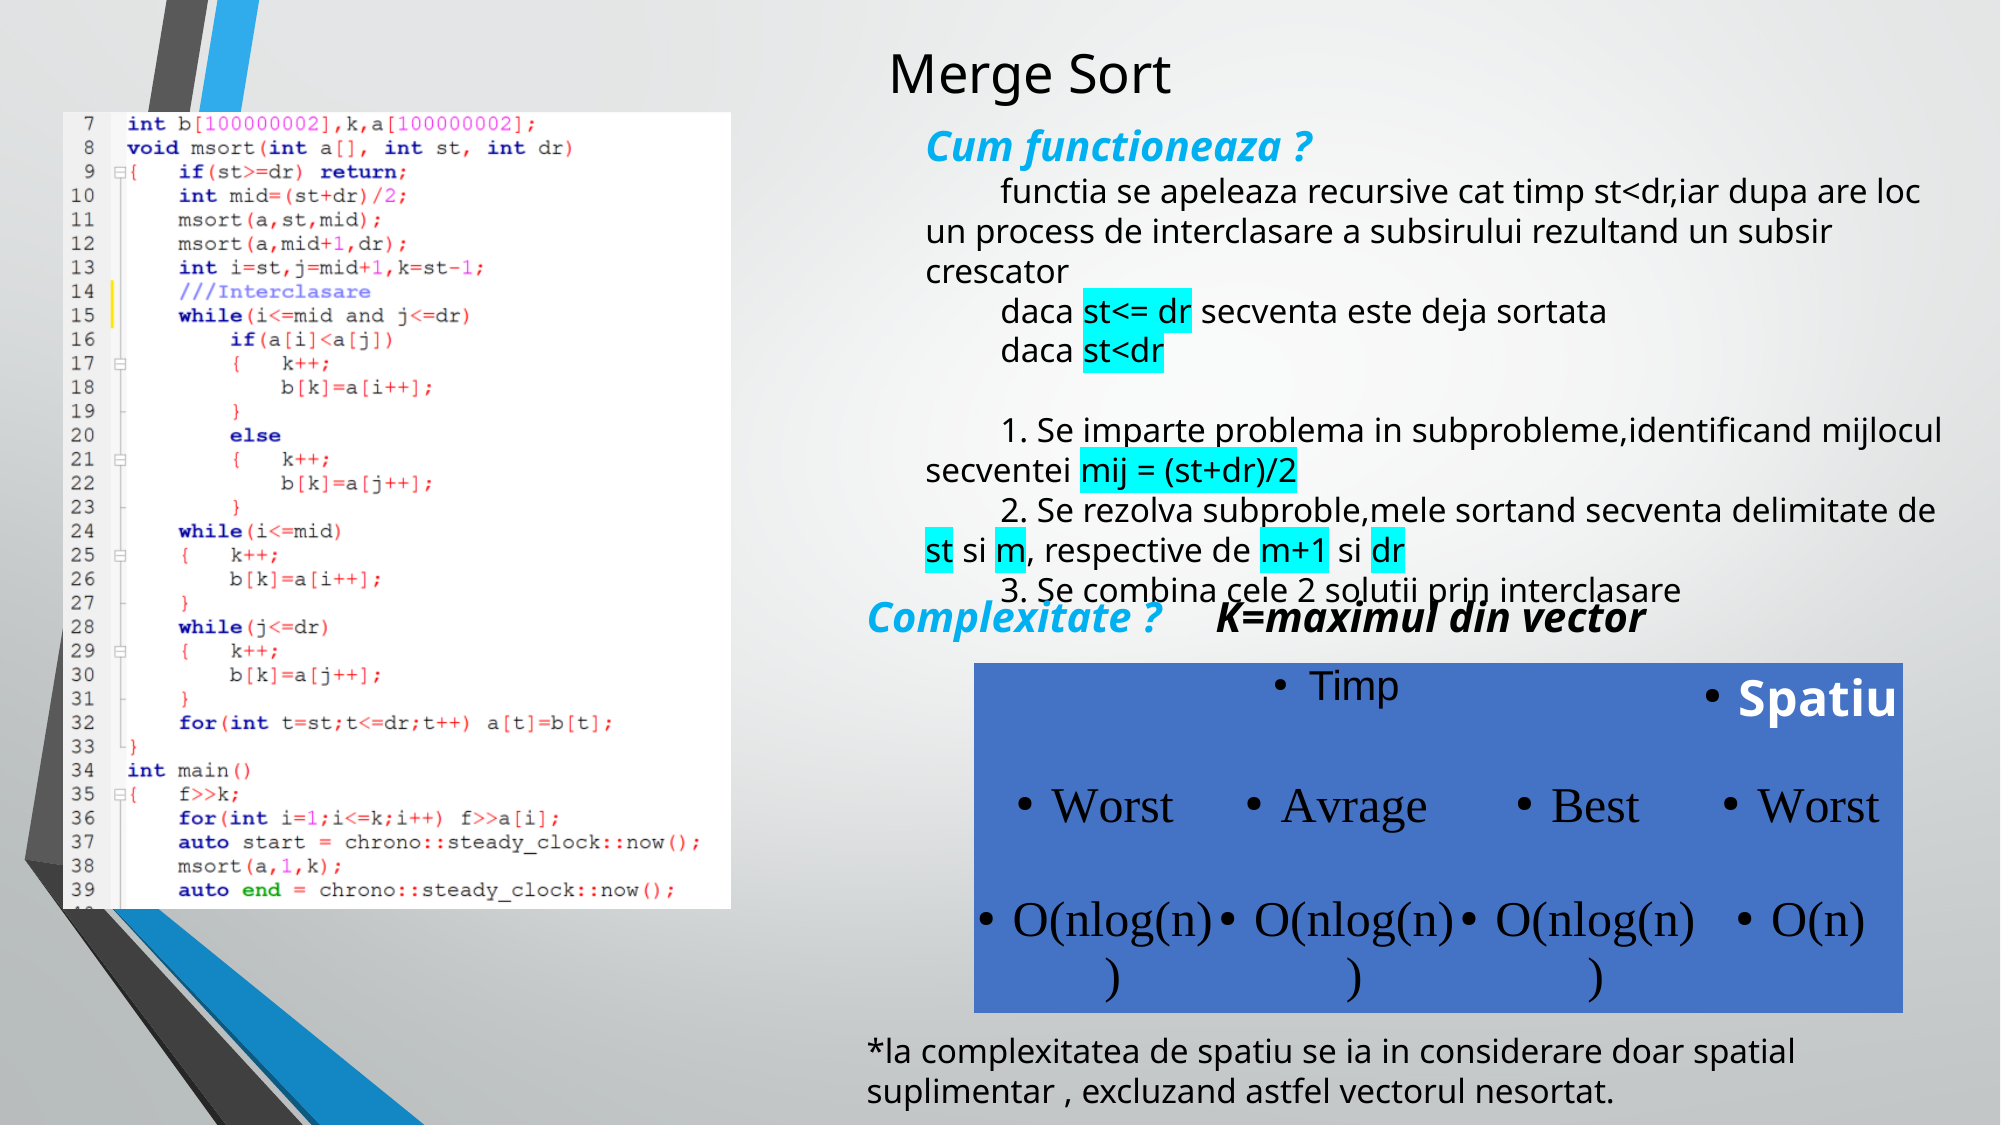

# Merge Sort
Cum functioneaza ?
	functia se apeleaza recursive cat timp st<dr,iar dupa are loc un process de interclasare a subsirului rezultand un subsir crescator
	daca st<= dr secventa este deja sortata
	daca st<dr
	1. Se imparte problema in subprobleme,identificand mijlocul secventei mij = (st+dr)/2
	2. Se rezolva subproble,mele sortand secventa delimitate de st si m, respective de m+1 si dr
	3. Se combina cele 2 solutii prin interclasare
Complexitate ? K=maximul din vector
*la complexitatea de spatiu se ia in considerare doar spatial suplimentar , excluzand astfel vectorul nesortat.
| Timp | | | Spatiu |
| --- | --- | --- | --- |
| Worst | Avrage | Best | Worst |
| O(nlog(n)) | O(nlog(n)) | O(nlog(n)) | O(n) |